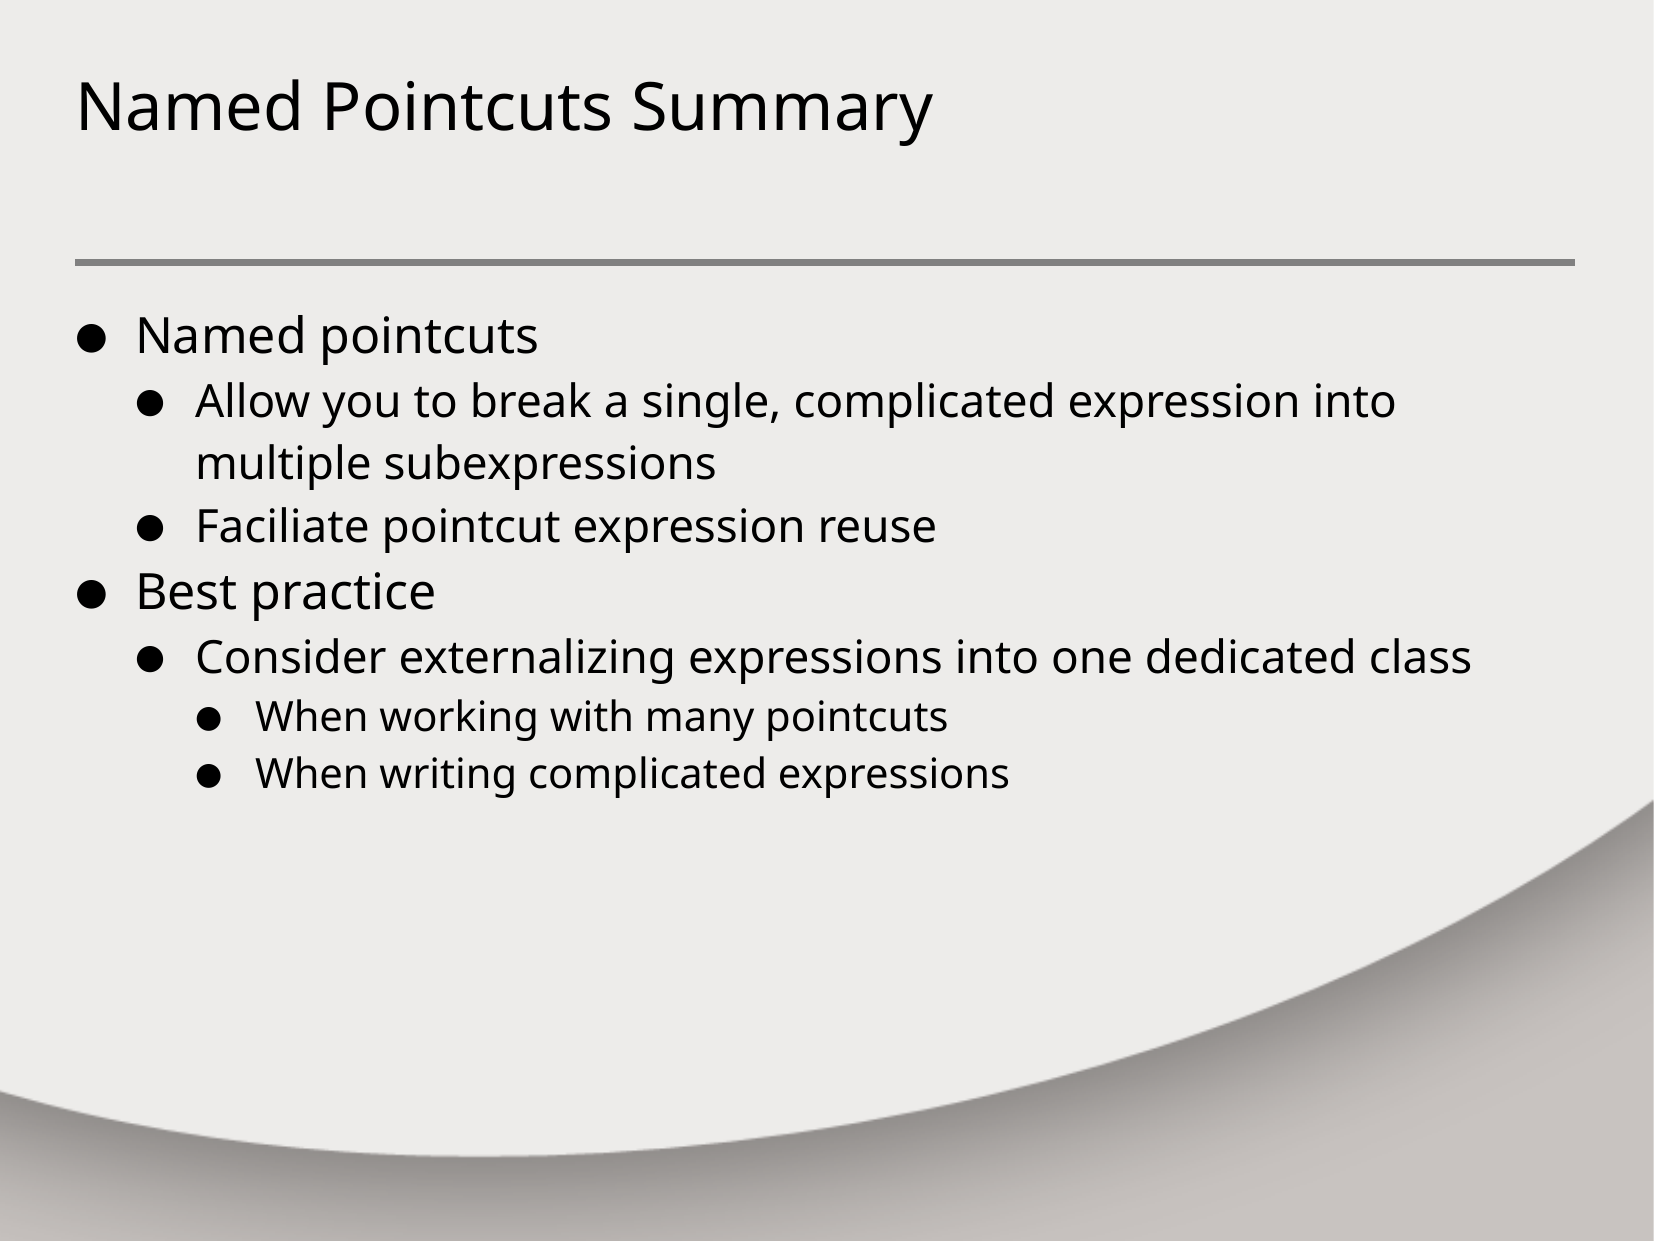

# Named Pointcuts Summary
Named pointcuts
Allow you to break a single, complicated expression into multiple subexpressions
Faciliate pointcut expression reuse
Best practice
Consider externalizing expressions into one dedicated class
When working with many pointcuts
When writing complicated expressions